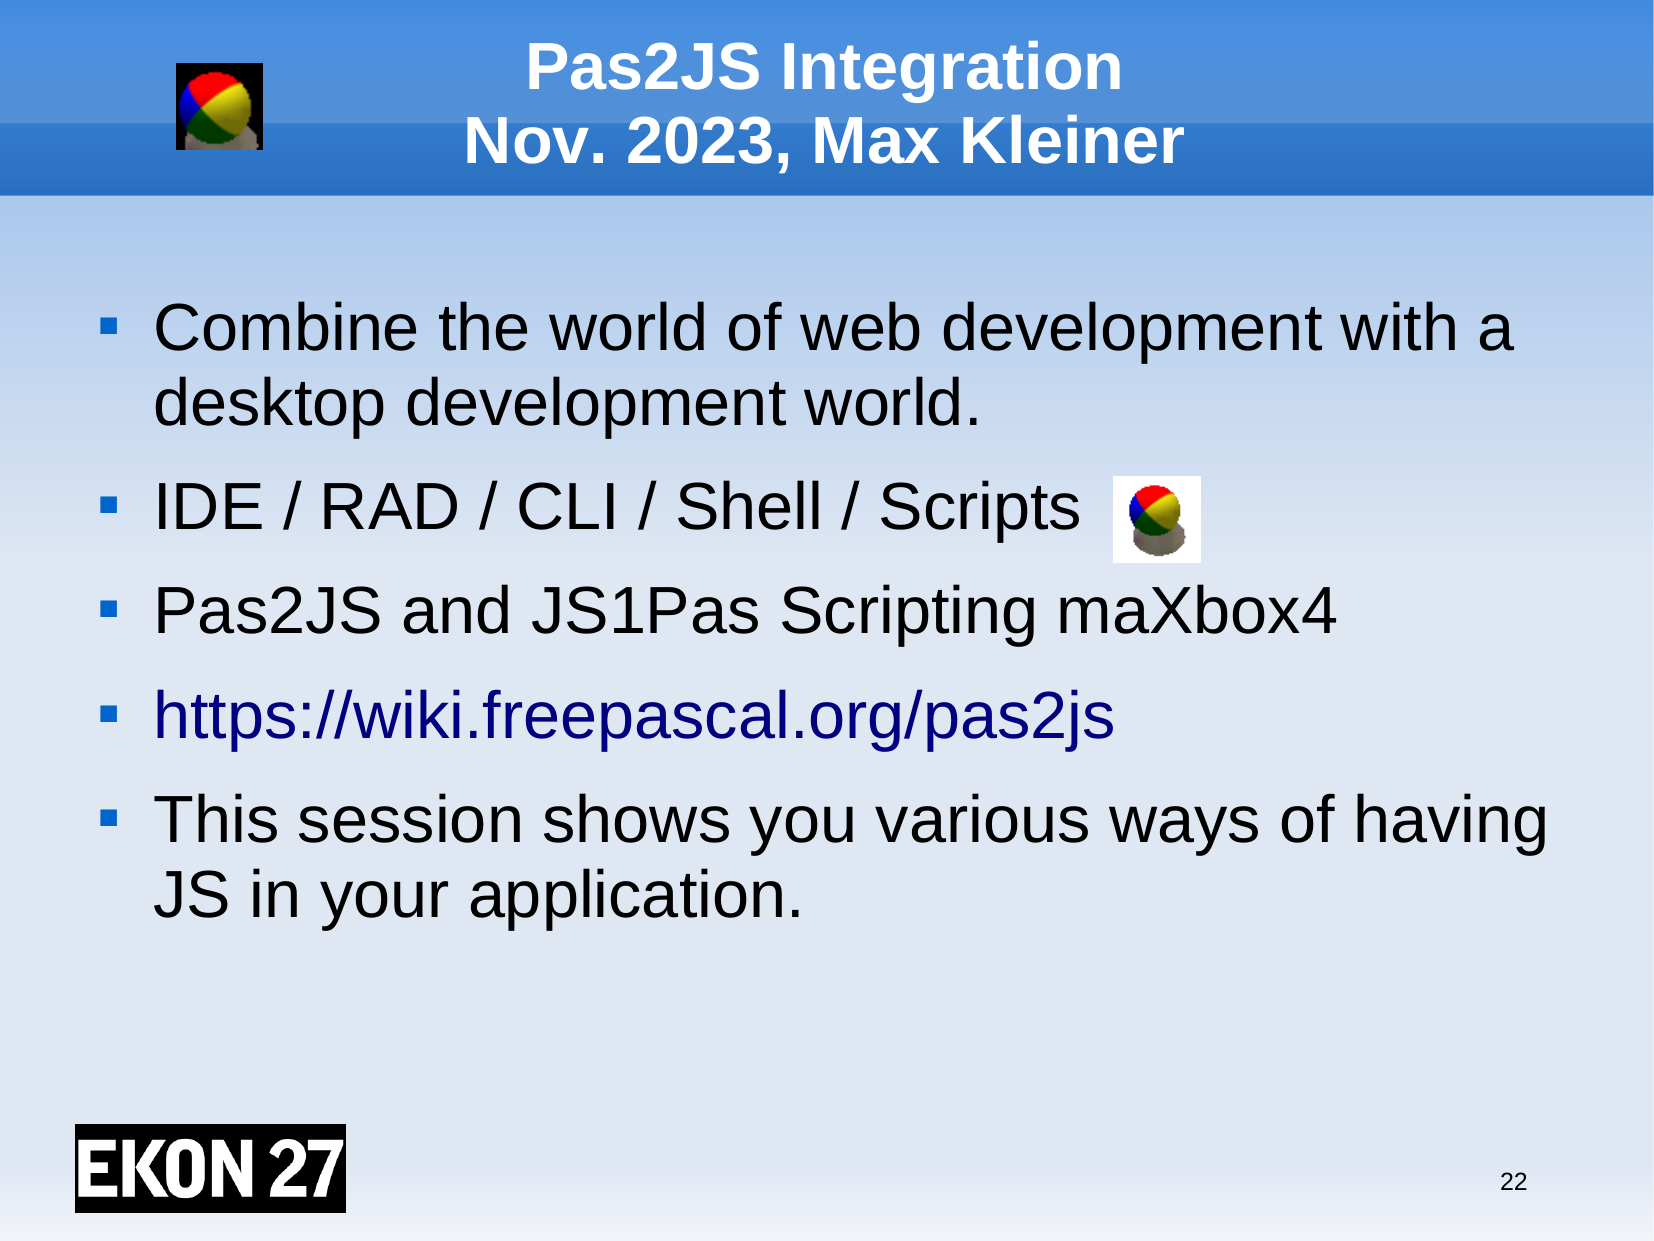

# Pas2JS Integration Nov. 2023, Max Kleiner
Combine the world of web development with a desktop development world.
IDE / RAD / CLI / Shell / Scripts
Pas2JS and JS1Pas Scripting maXbox4
https://wiki.freepascal.org/pas2js
This session shows you various ways of having JS in your application.